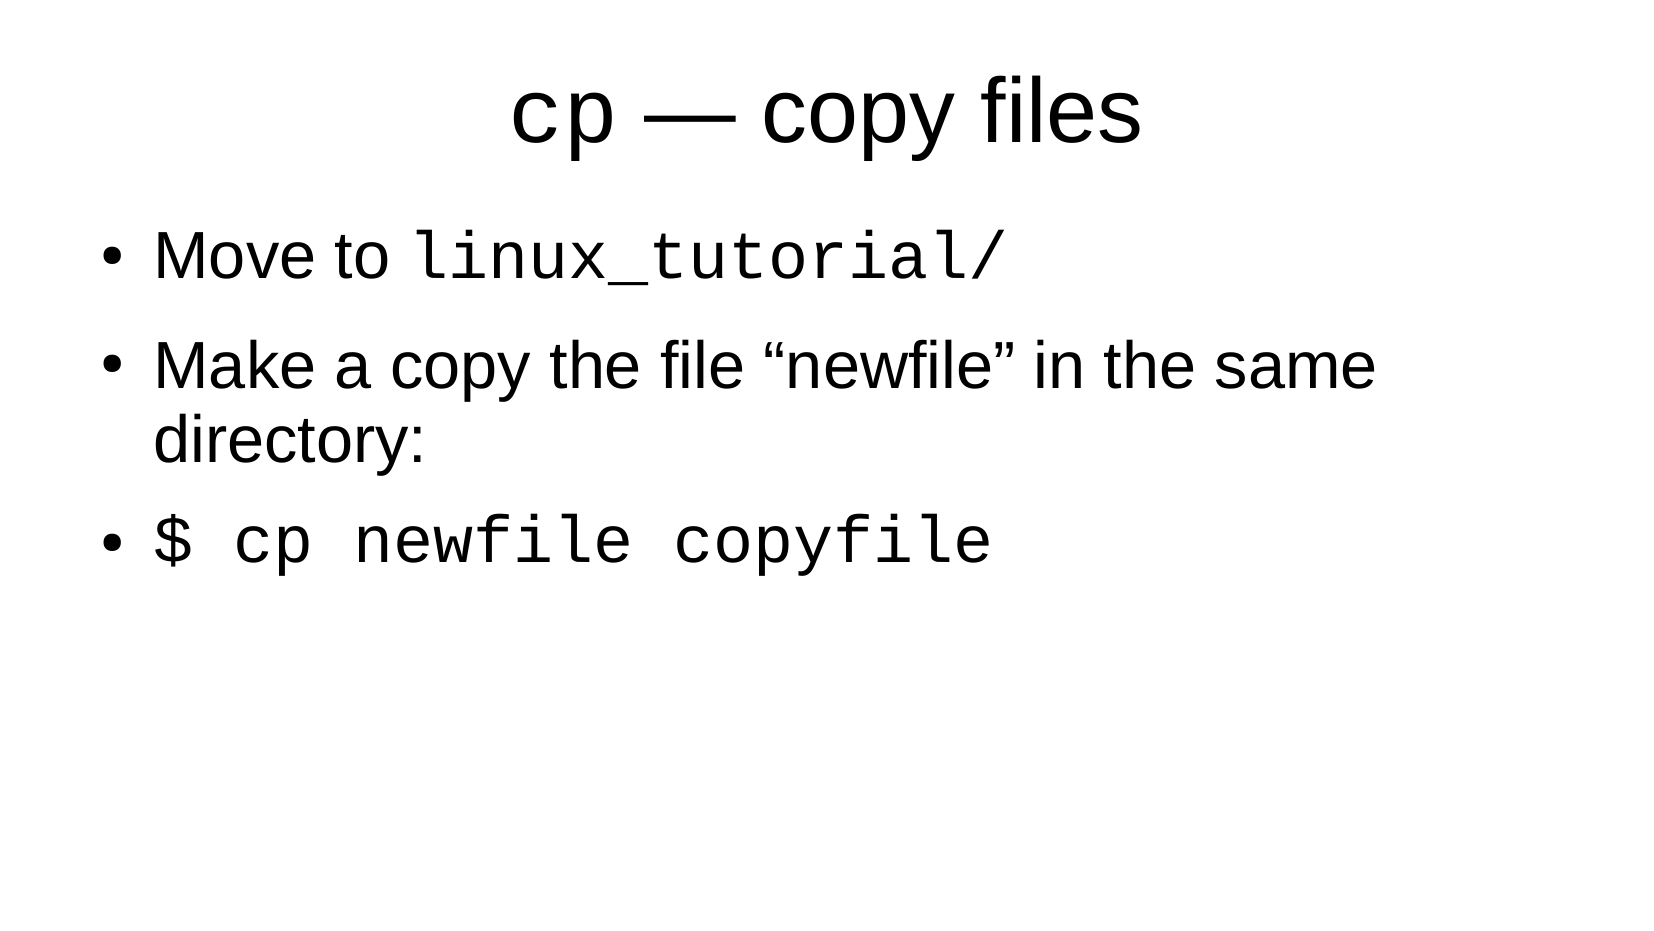

# cp — copy files
Move to linux_tutorial/
Make a copy the file “newfile” in the same directory:
$ cp newfile copyfile